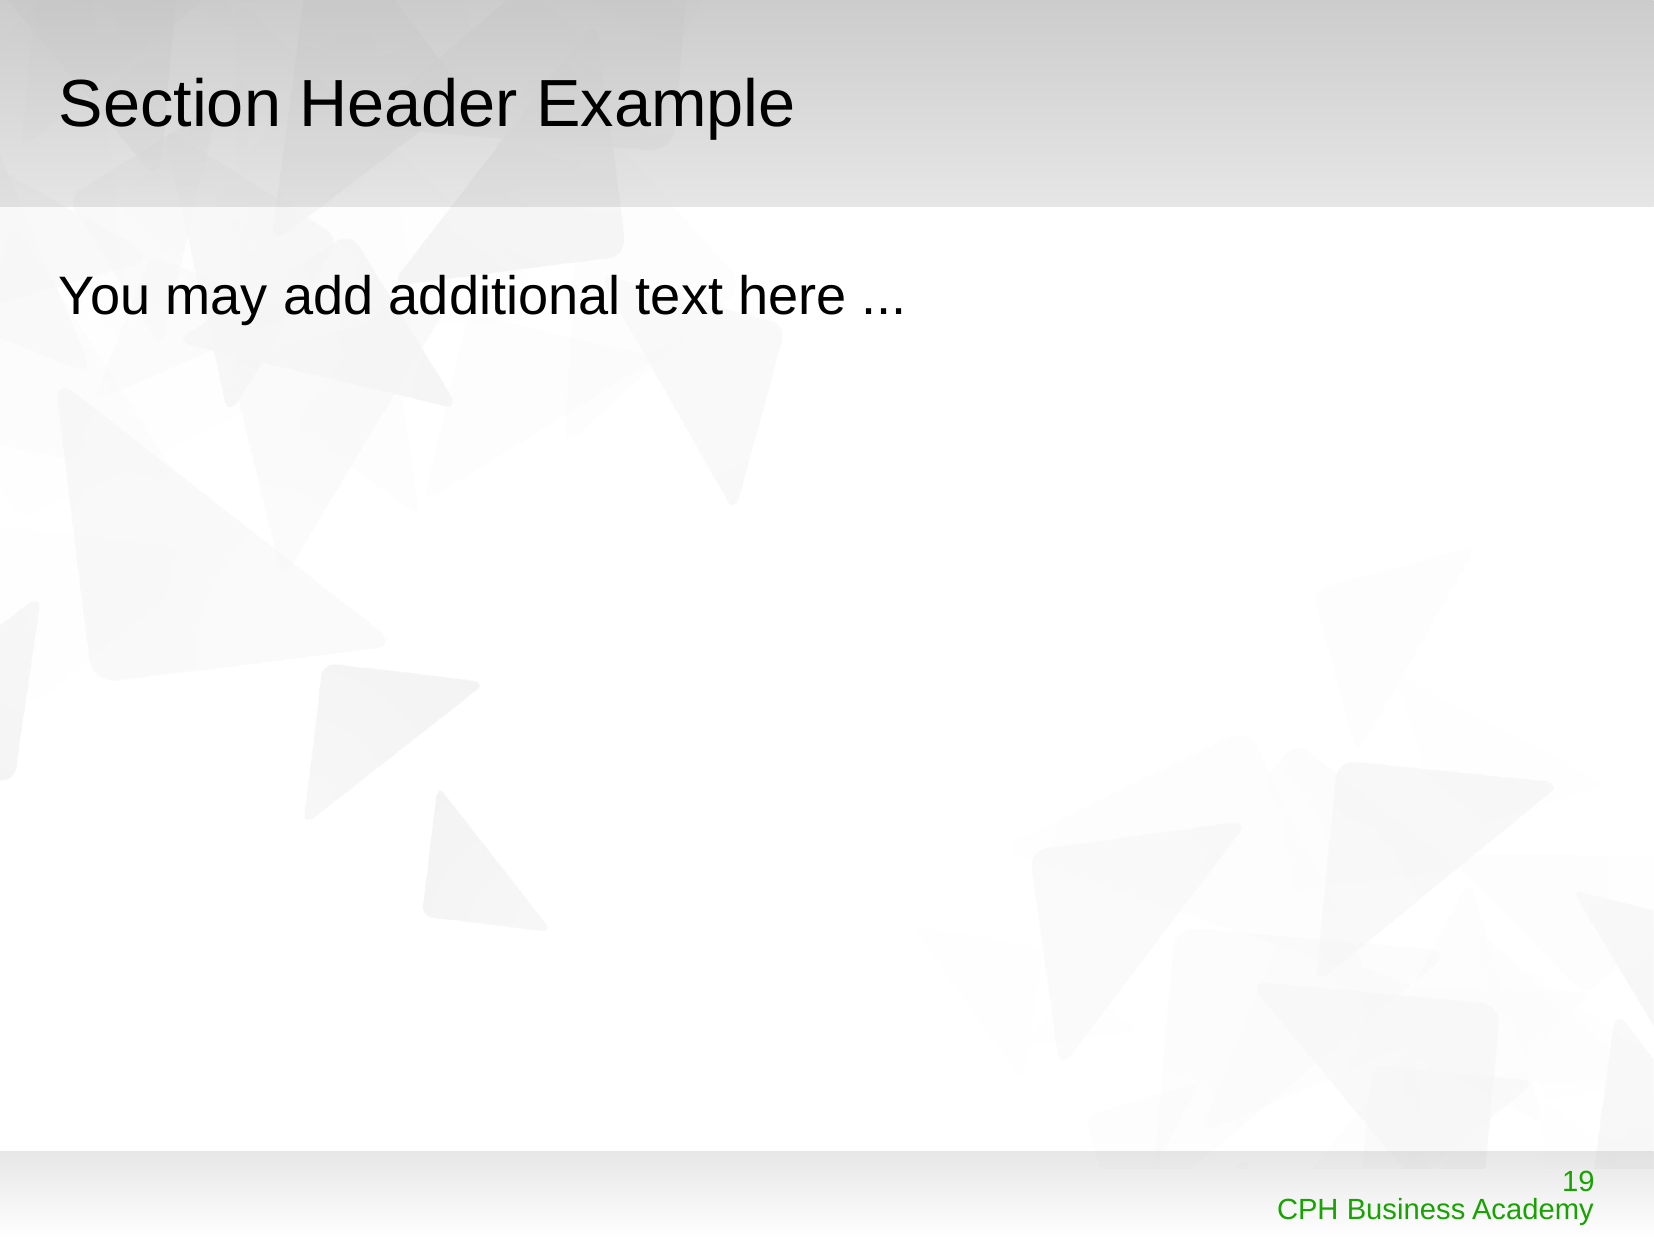

# Section Header Example
You may add additional text here ...
19
CPH Business Academy